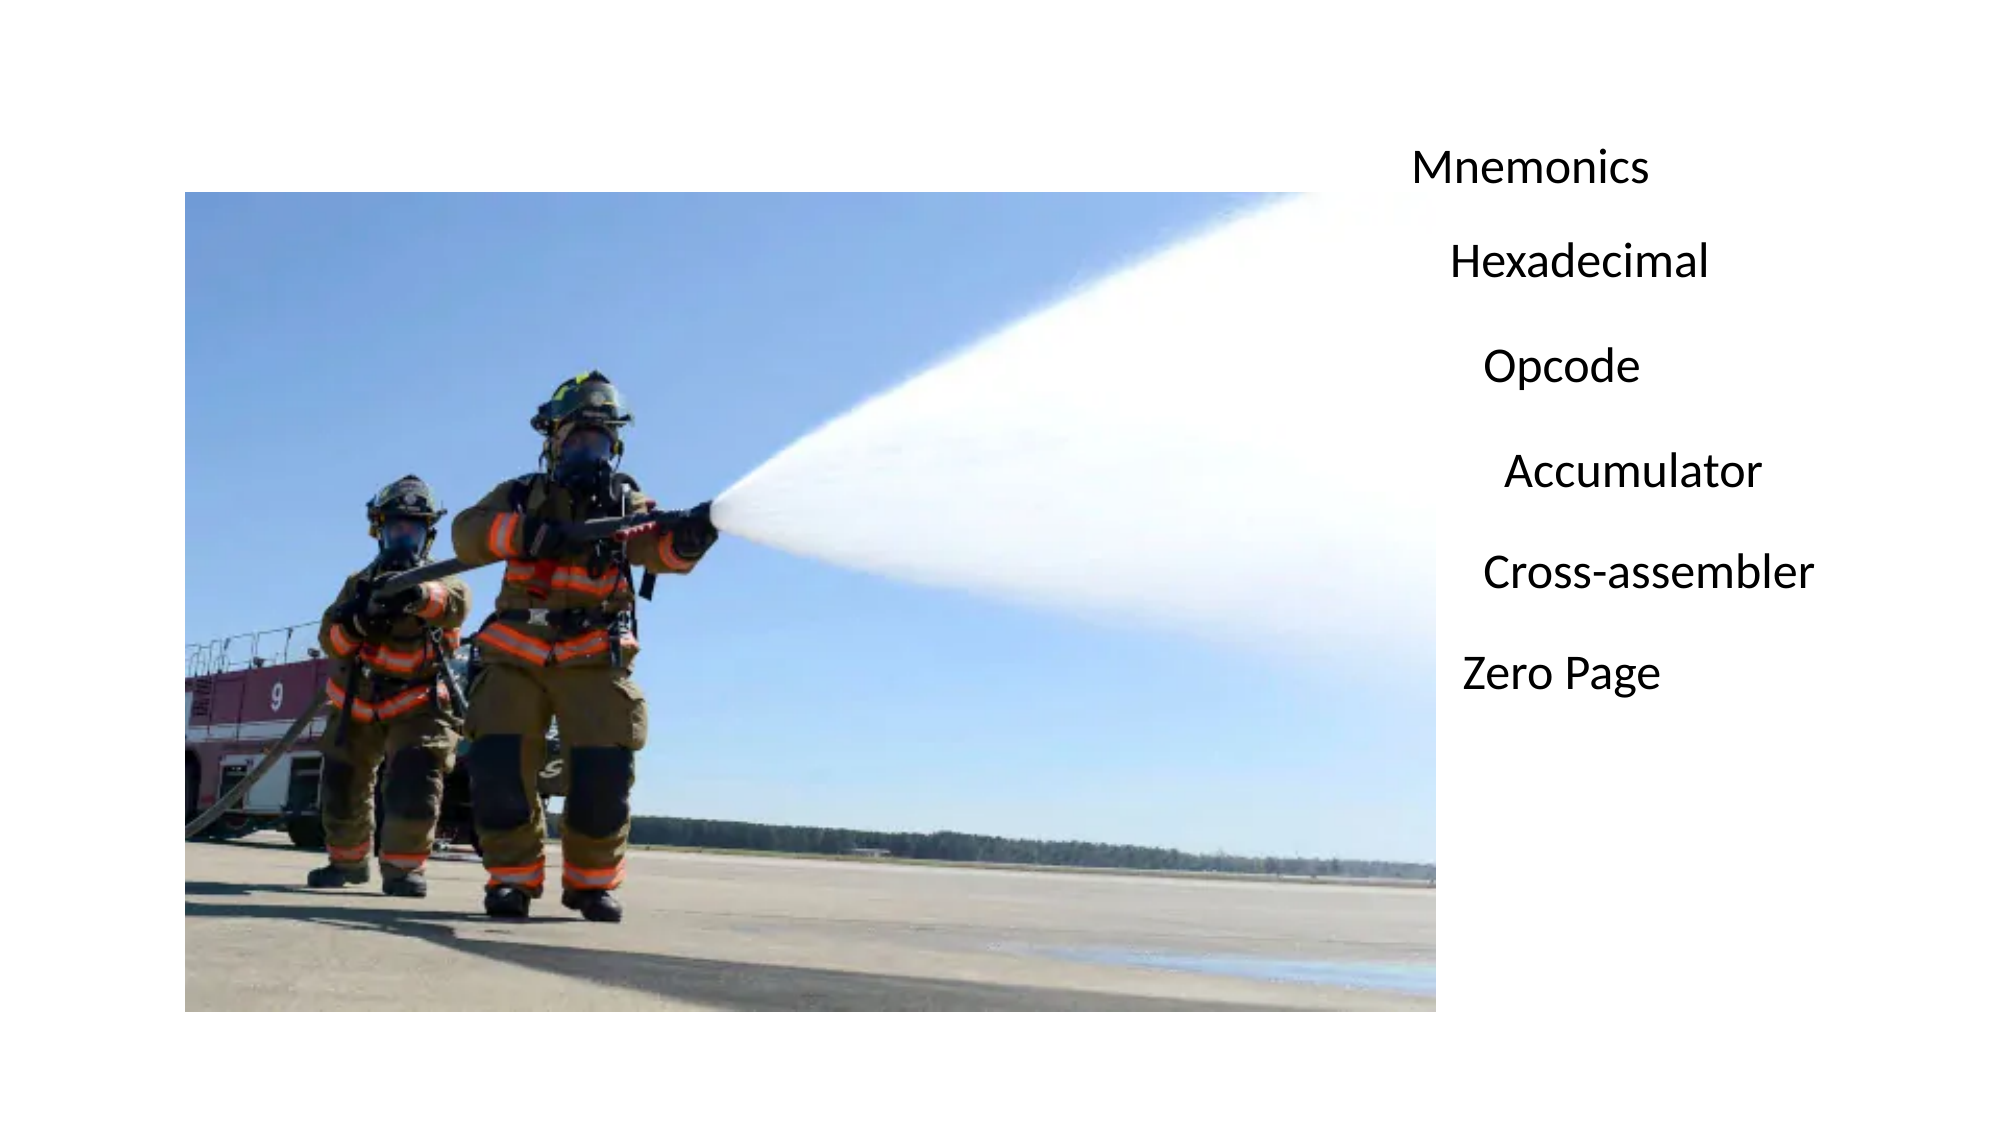

Mnemonics
Hexadecimal
Opcode
Accumulator
Cross-assembler
Zero Page